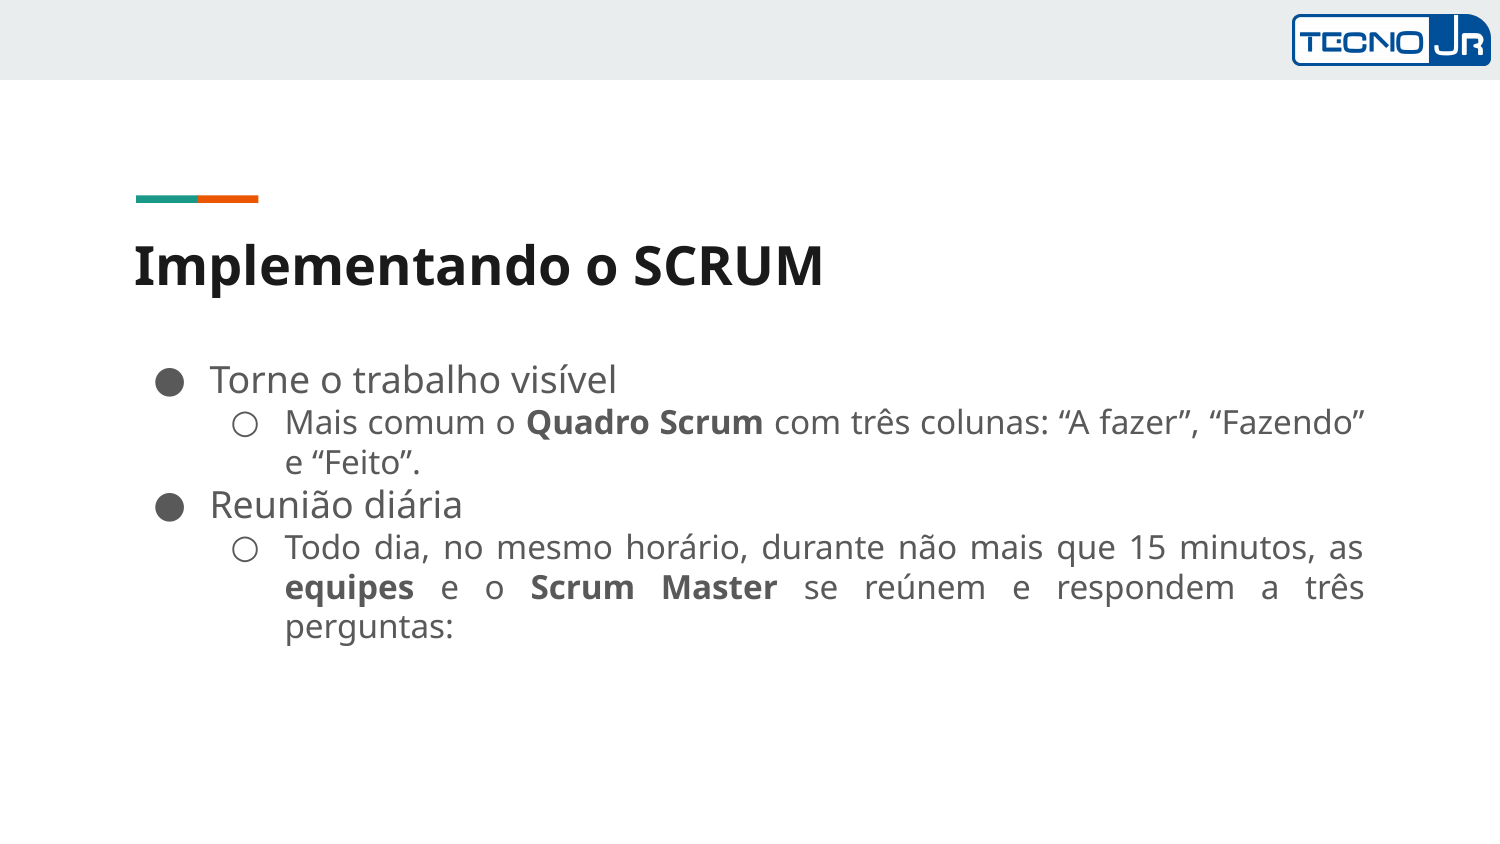

# Implementando o SCRUM
Torne o trabalho visível
Mais comum o Quadro Scrum com três colunas: “A fazer”, “Fazendo” e “Feito”.
Reunião diária
Todo dia, no mesmo horário, durante não mais que 15 minutos, as equipes e o Scrum Master se reúnem e respondem a três perguntas: